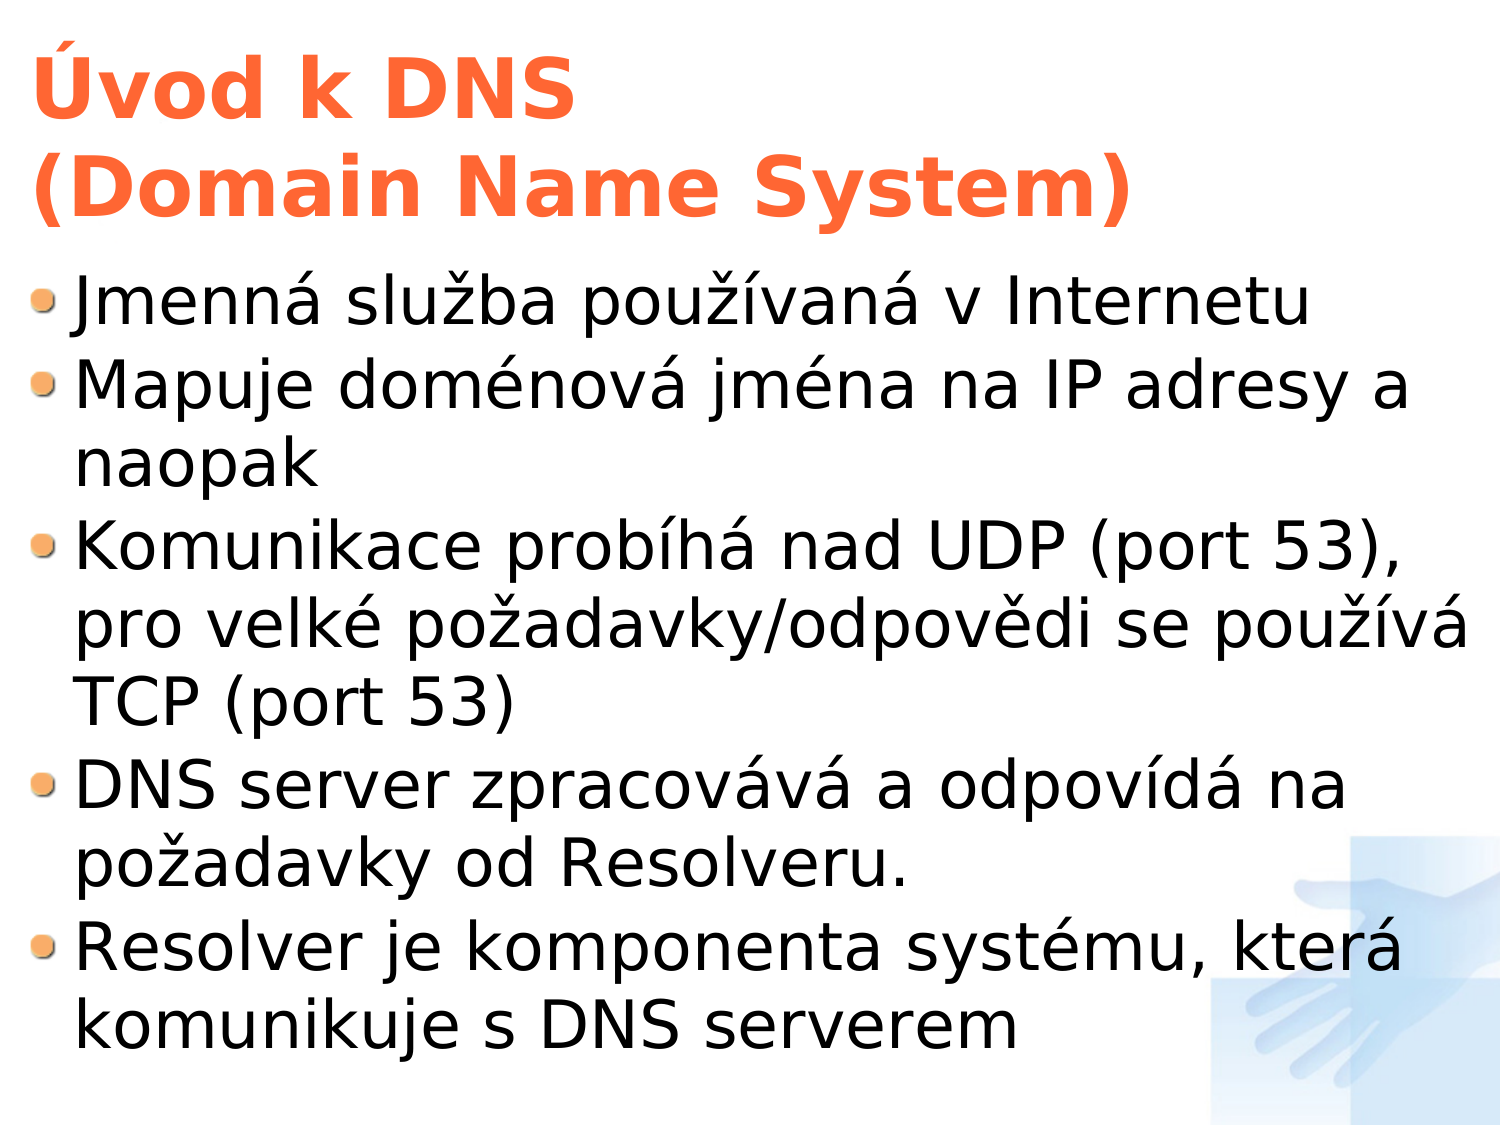

# Úvod k DNS (Domain Name System)
Jmenná služba používaná v Internetu
Mapuje doménová jména na IP adresy a naopak
Komunikace probíhá nad UDP (port 53), pro velké požadavky/odpovědi se používá TCP (port 53)
DNS server zpracovává a odpovídá na požadavky od Resolveru.
Resolver je komponenta systému, která komunikuje s DNS serverem